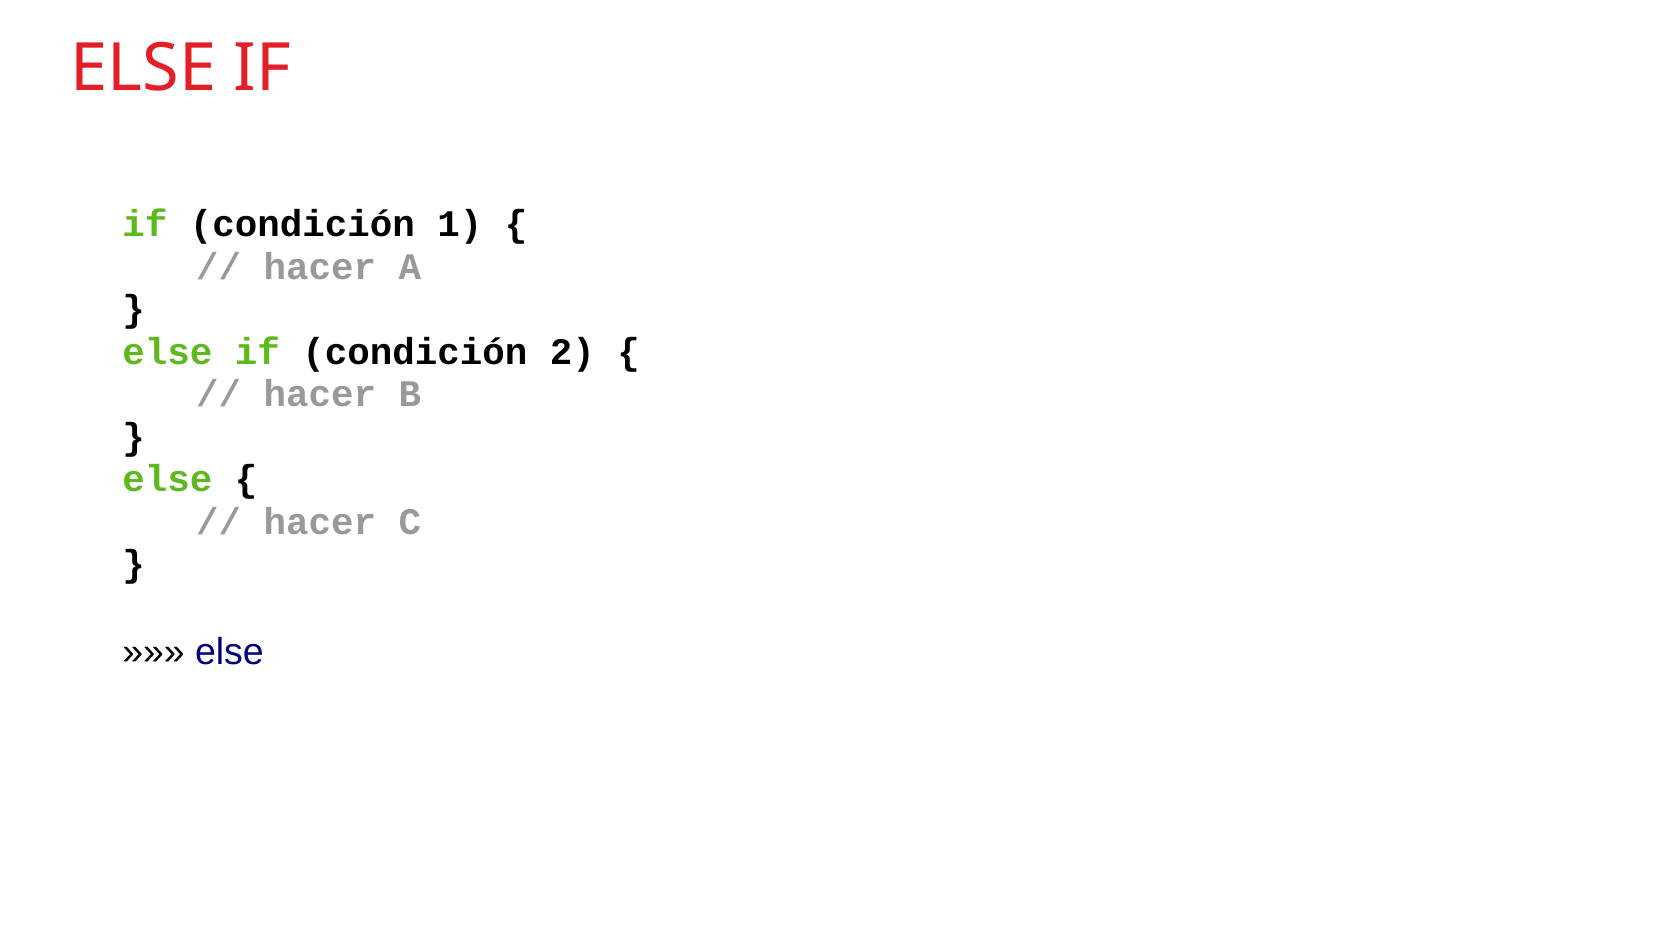

# ELSE IF
if (condición 1) {
	// hacer A
}
else if (condición 2) {
	// hacer B
}
else {
	// hacer C
}
»»» else